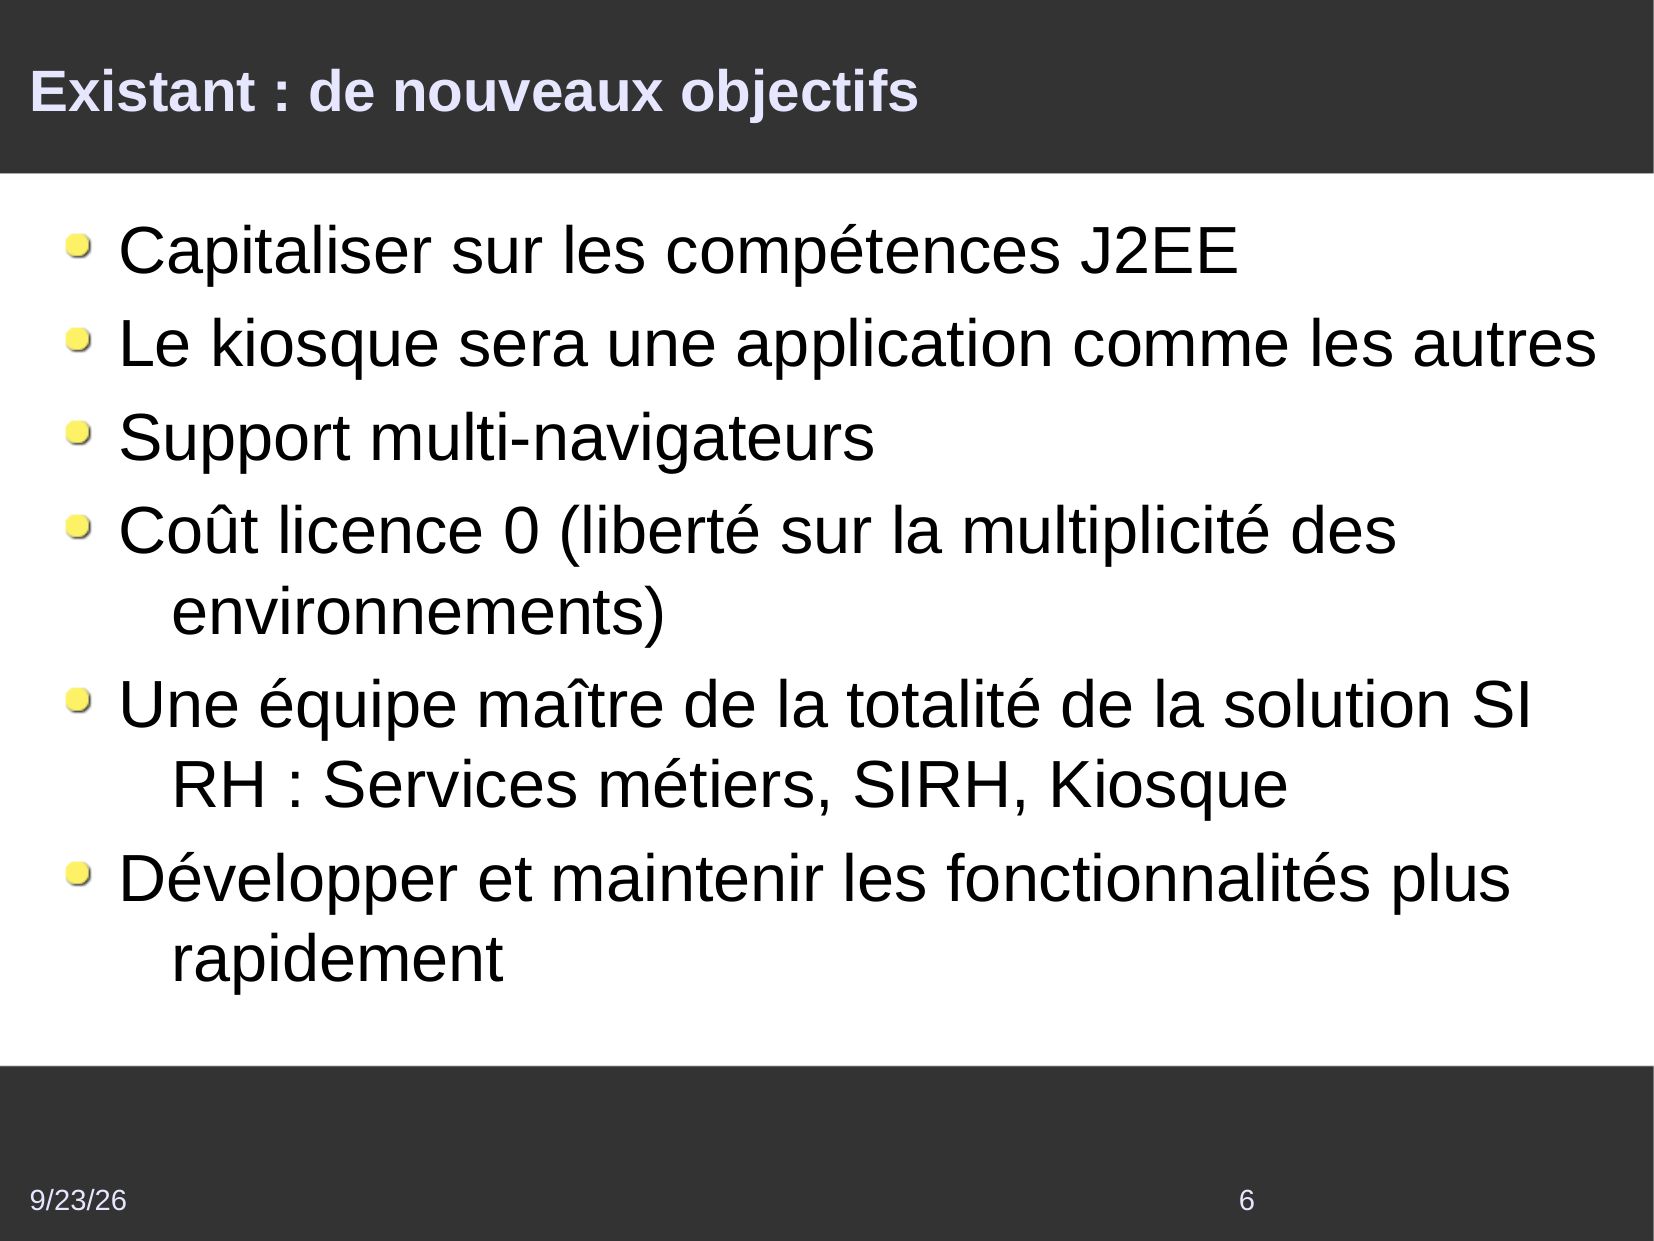

# Existant : de nouveaux objectifs
Capitaliser sur les compétences J2EE
Le kiosque sera une application comme les autres
Support multi-navigateurs
Coût licence 0 (liberté sur la multiplicité des environnements)
Une équipe maître de la totalité de la solution SI RH : Services métiers, SIRH, Kiosque
Développer et maintenir les fonctionnalités plus rapidement